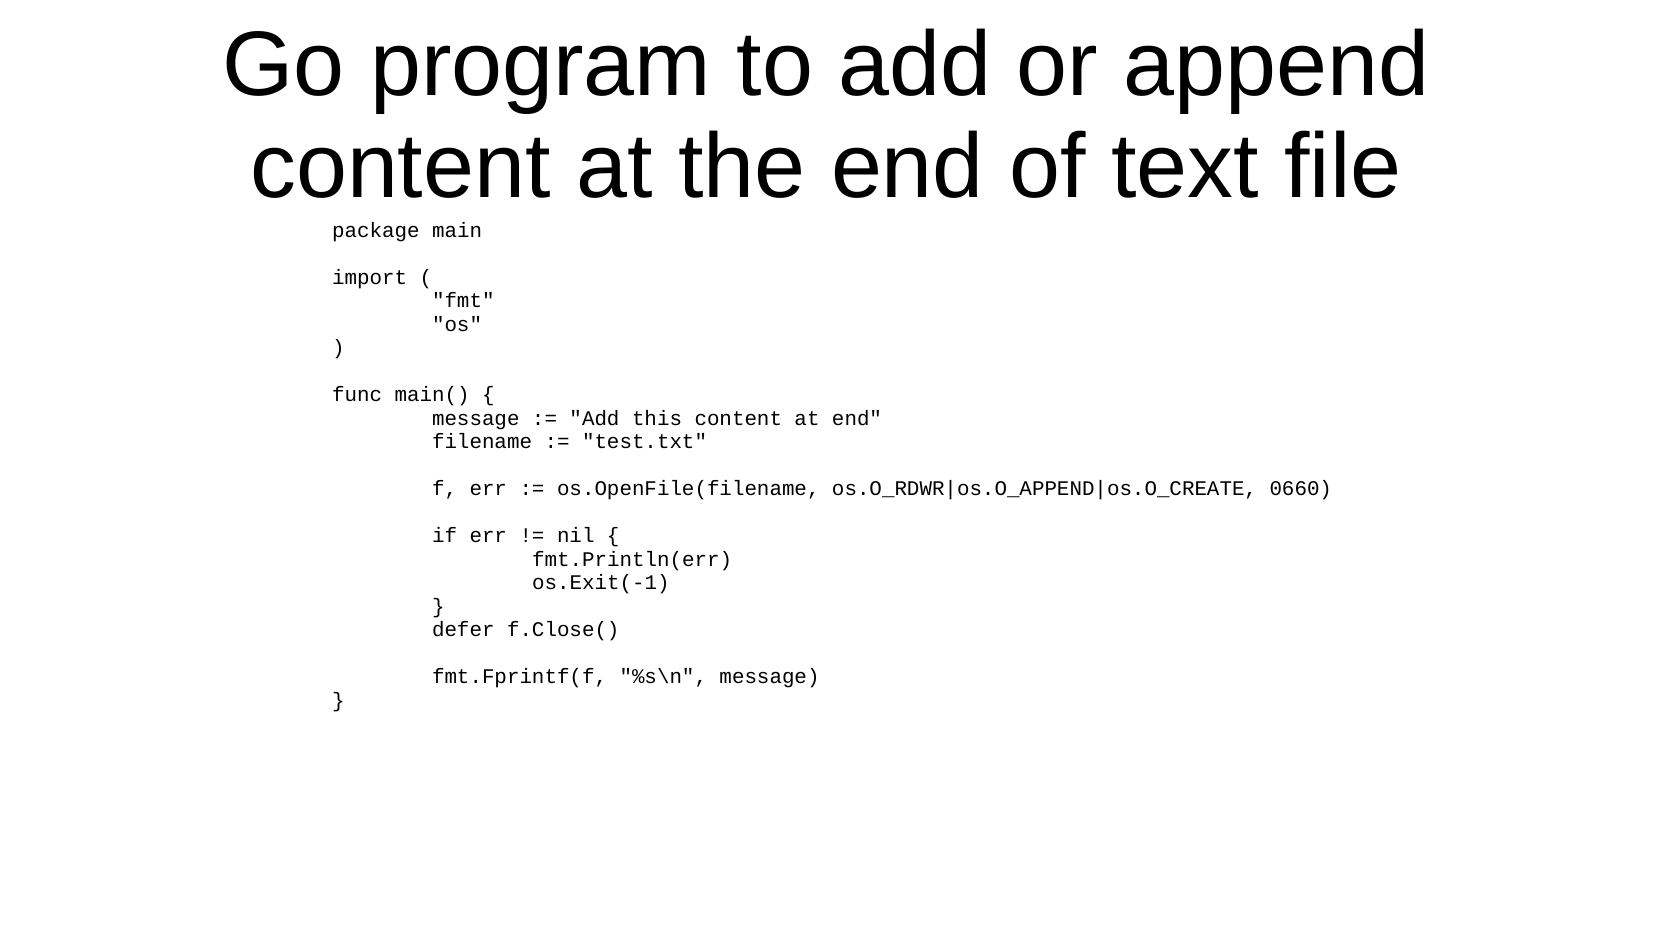

# Go program to add or append content at the end of text file
package main
import (
 "fmt"
 "os"
)
func main() {
 message := "Add this content at end"
 filename := "test.txt"
 f, err := os.OpenFile(filename, os.O_RDWR|os.O_APPEND|os.O_CREATE, 0660)
 if err != nil {
 fmt.Println(err)
 os.Exit(-1)
 }
 defer f.Close()
 fmt.Fprintf(f, "%s\n", message)
}